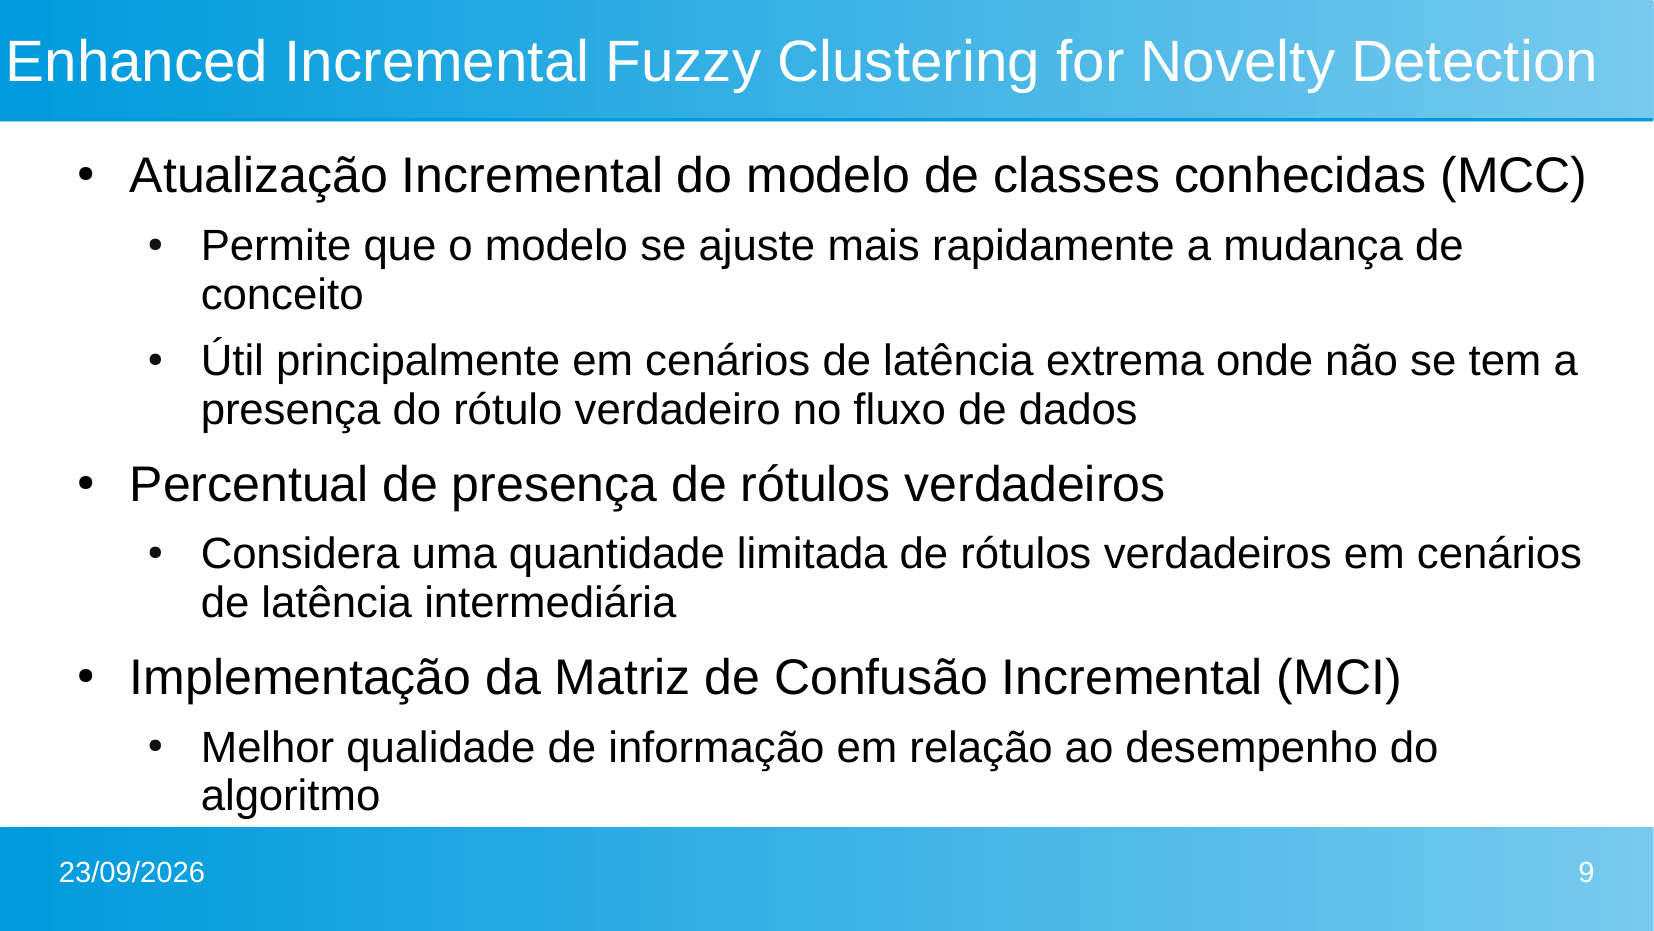

# Enhanced Incremental Fuzzy Clustering for Novelty Detection
Atualização Incremental do modelo de classes conhecidas (MCC)
Permite que o modelo se ajuste mais rapidamente a mudança de conceito
Útil principalmente em cenários de latência extrema onde não se tem a presença do rótulo verdadeiro no fluxo de dados
Percentual de presença de rótulos verdadeiros
Considera uma quantidade limitada de rótulos verdadeiros em cenários de latência intermediária
Implementação da Matriz de Confusão Incremental (MCI)
Melhor qualidade de informação em relação ao desempenho do algoritmo
9